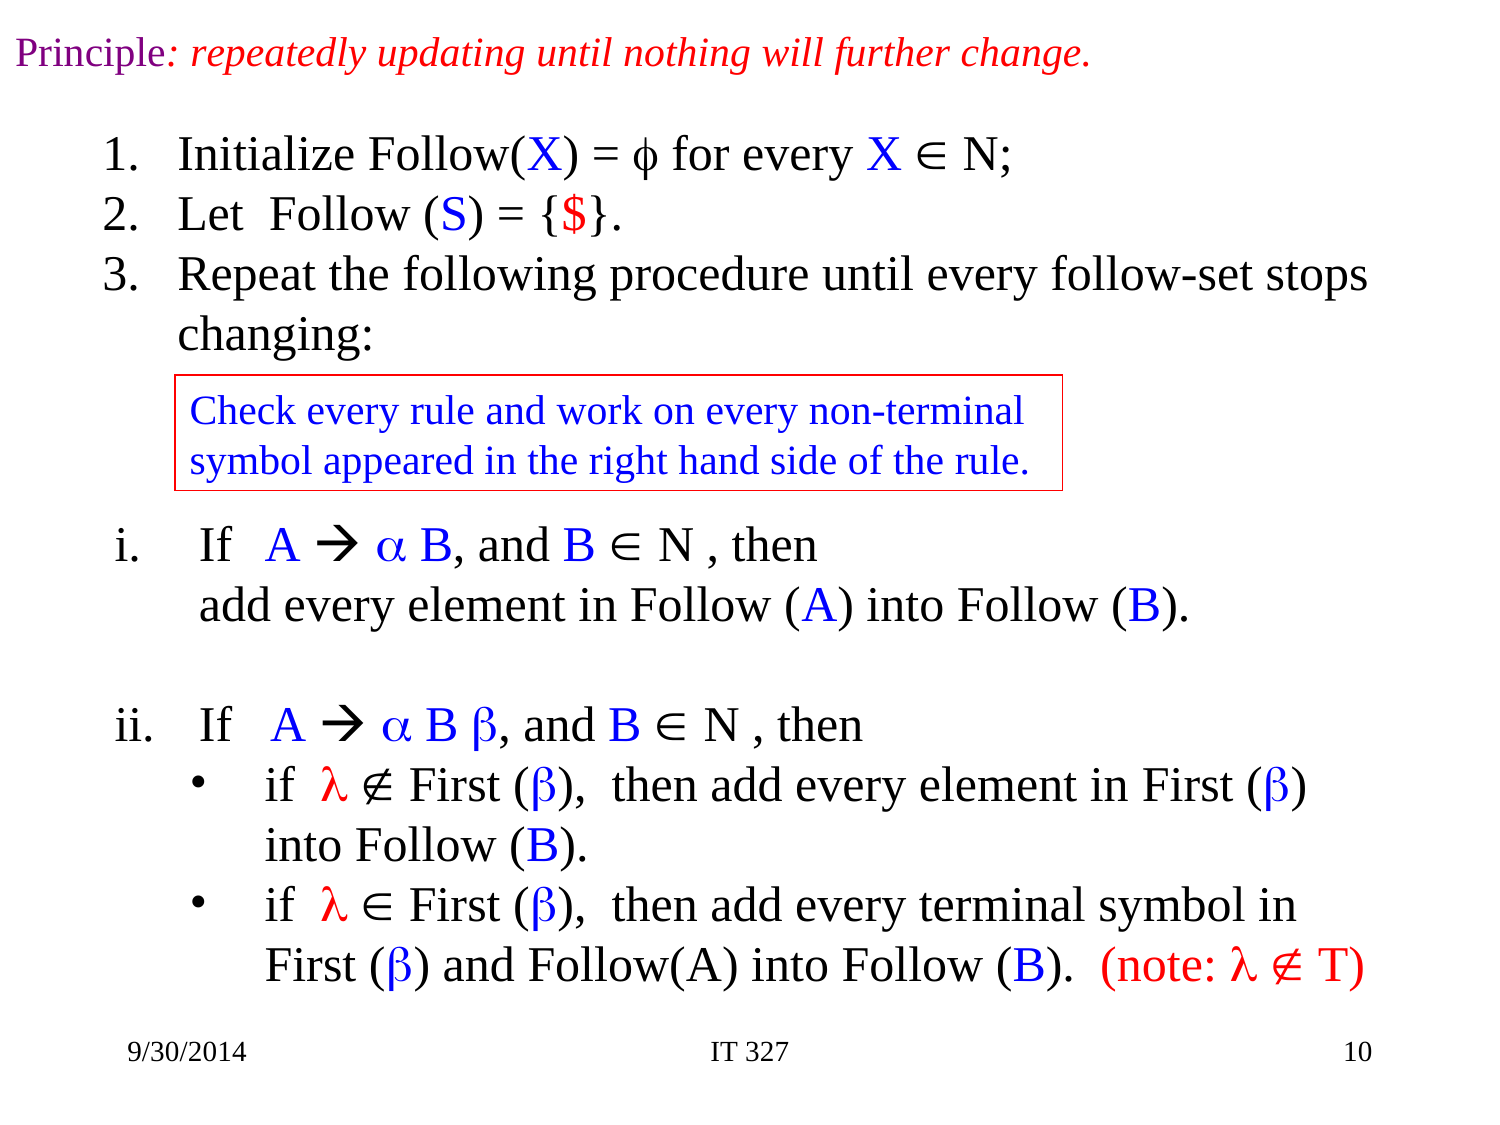

# Principle: repeatedly updating until nothing will further change.
Initialize Follow(X) =  for every X  N;
Let Follow (S) = {$}.
Repeat the following procedure until every follow-set stops changing:
Check every rule and work on every non-terminal symbol appeared in the right hand side of the rule.
If 	A   B, and B  N , then
	add every element in Follow (A) into Follow (B).
If A   B , and B  N , then
if   First (), then add every element in First () into Follow (B).
if   First (), then add every terminal symbol in First () and Follow(A) into Follow (B). (note:   T)
9/30/2014
IT 327